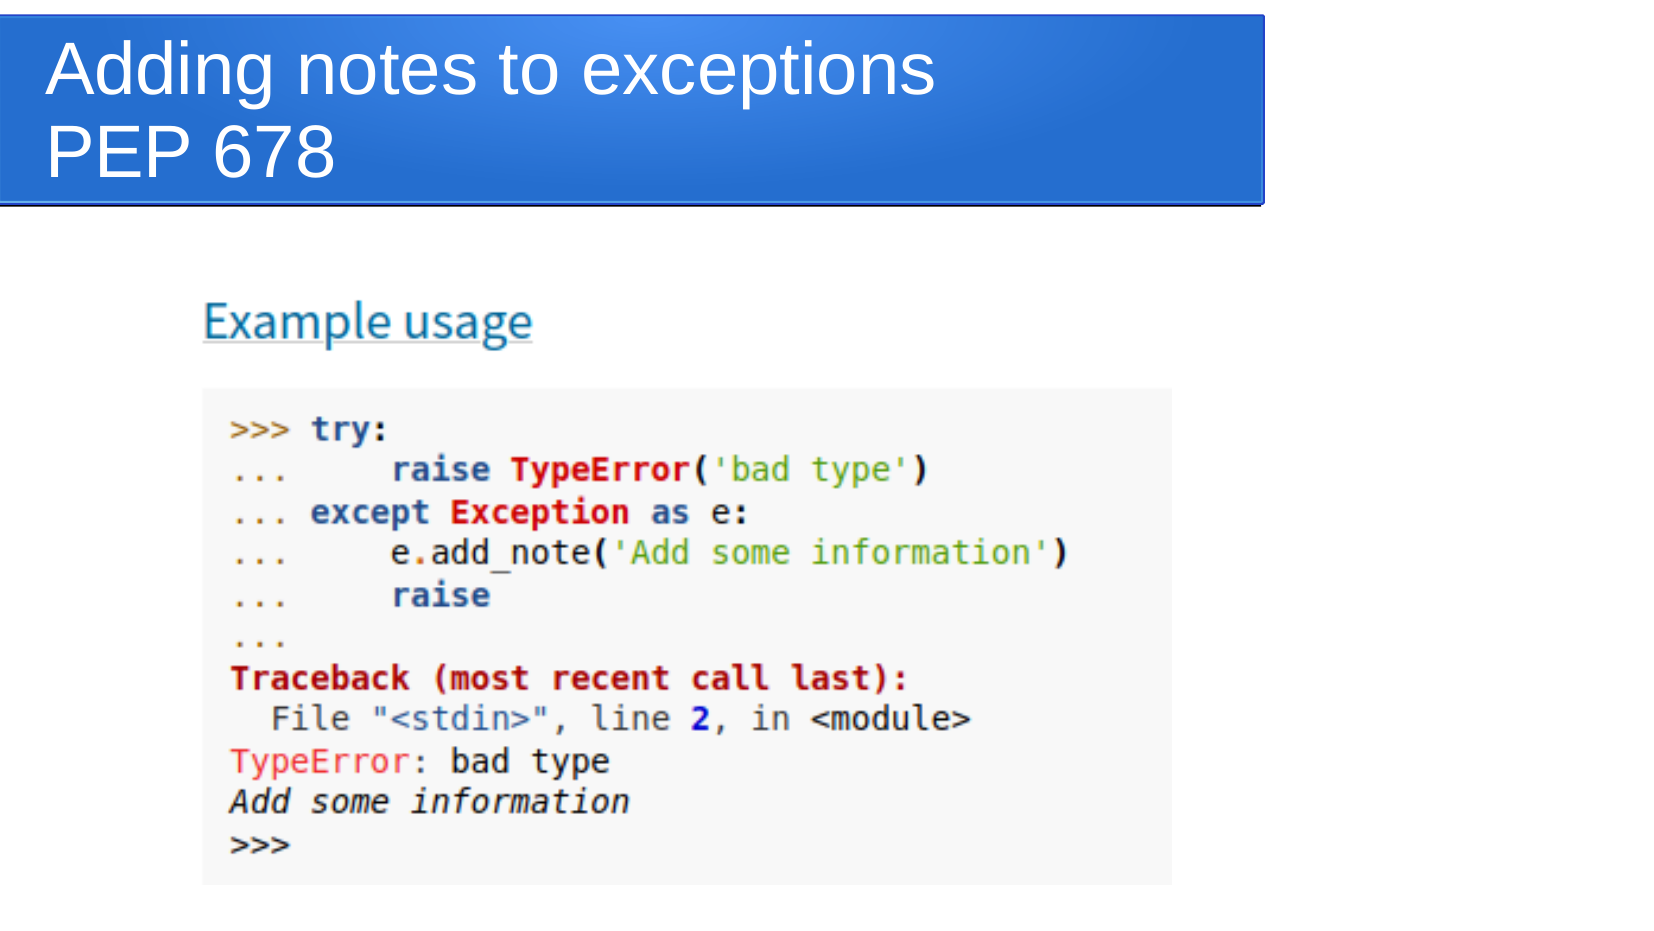

# Adding notes to exceptions PEP 678